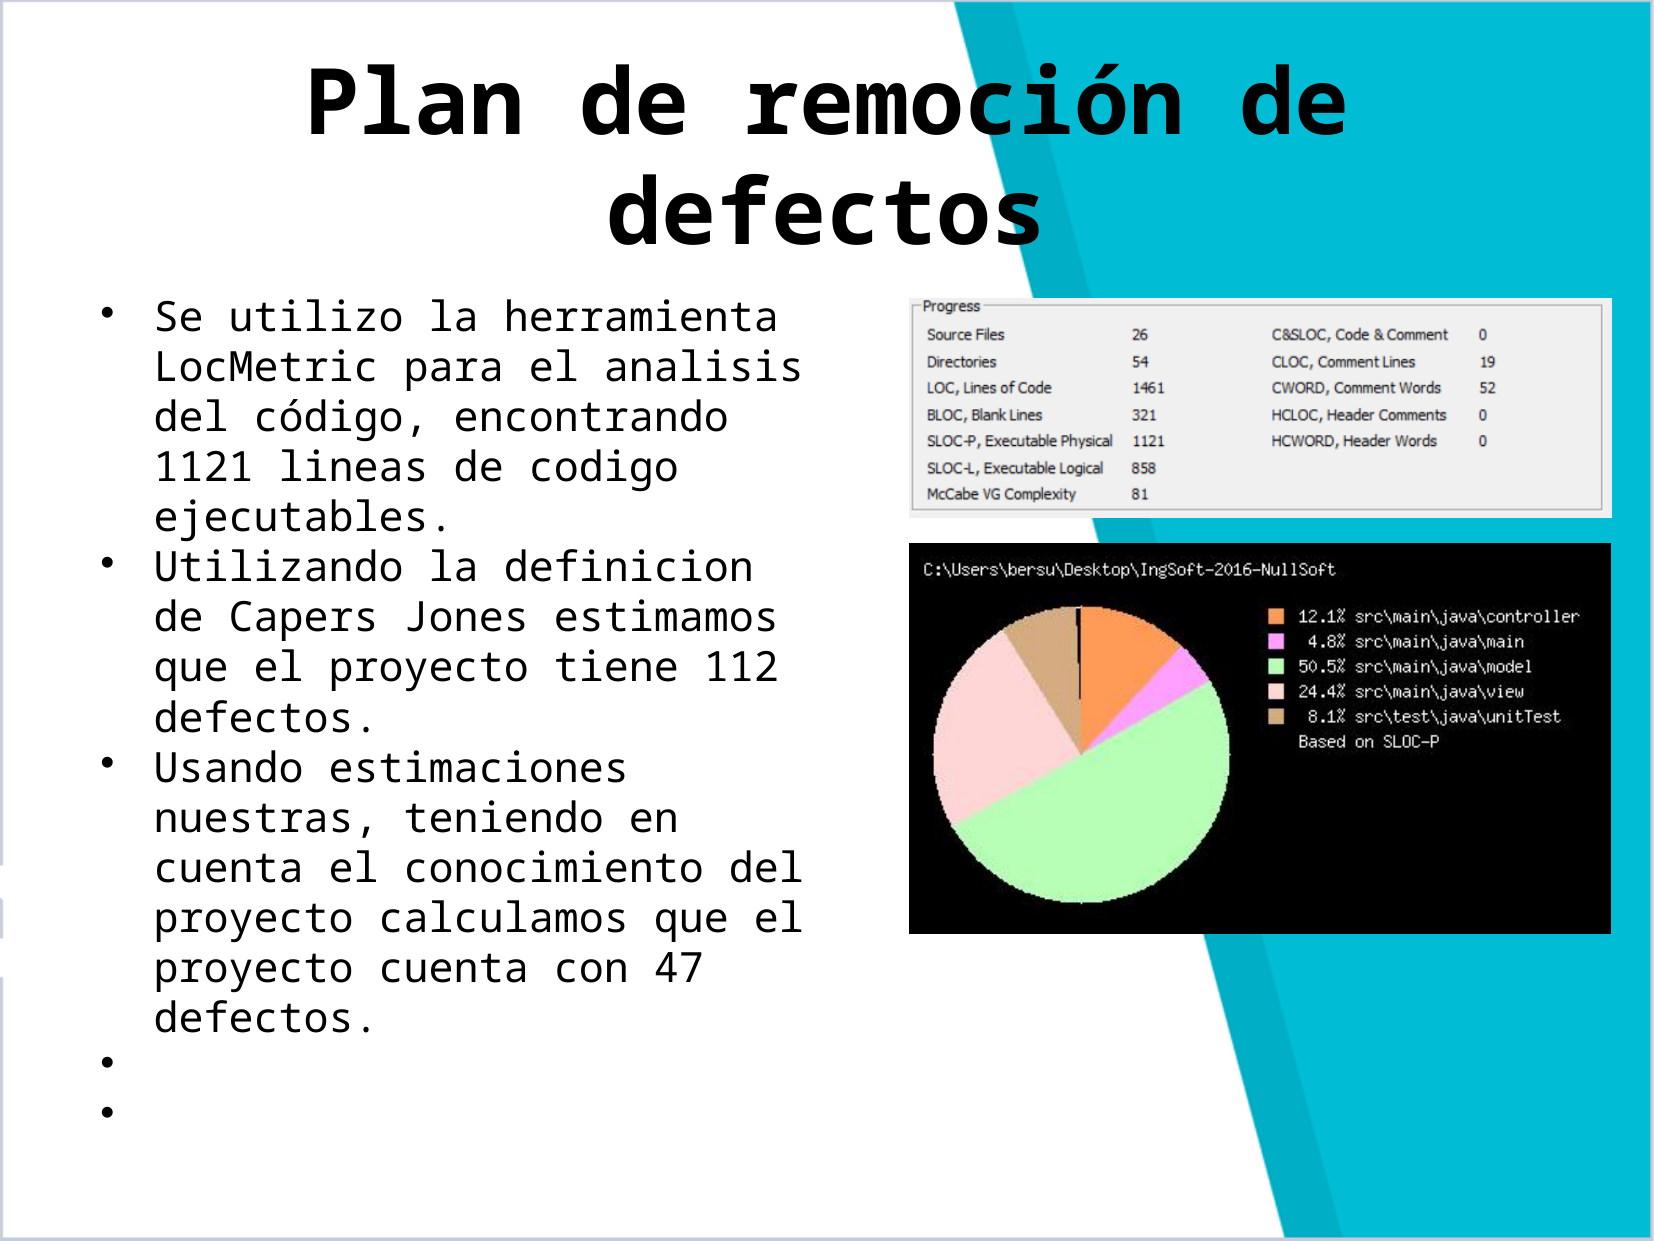

Plan de remoción de defectos
Se utilizo la herramienta LocMetric para el analisis del código, encontrando 1121 lineas de codigo ejecutables.
Utilizando la definicion de Capers Jones estimamos que el proyecto tiene 112 defectos.
Usando estimaciones nuestras, teniendo en cuenta el conocimiento del proyecto calculamos que el proyecto cuenta con 47 defectos.